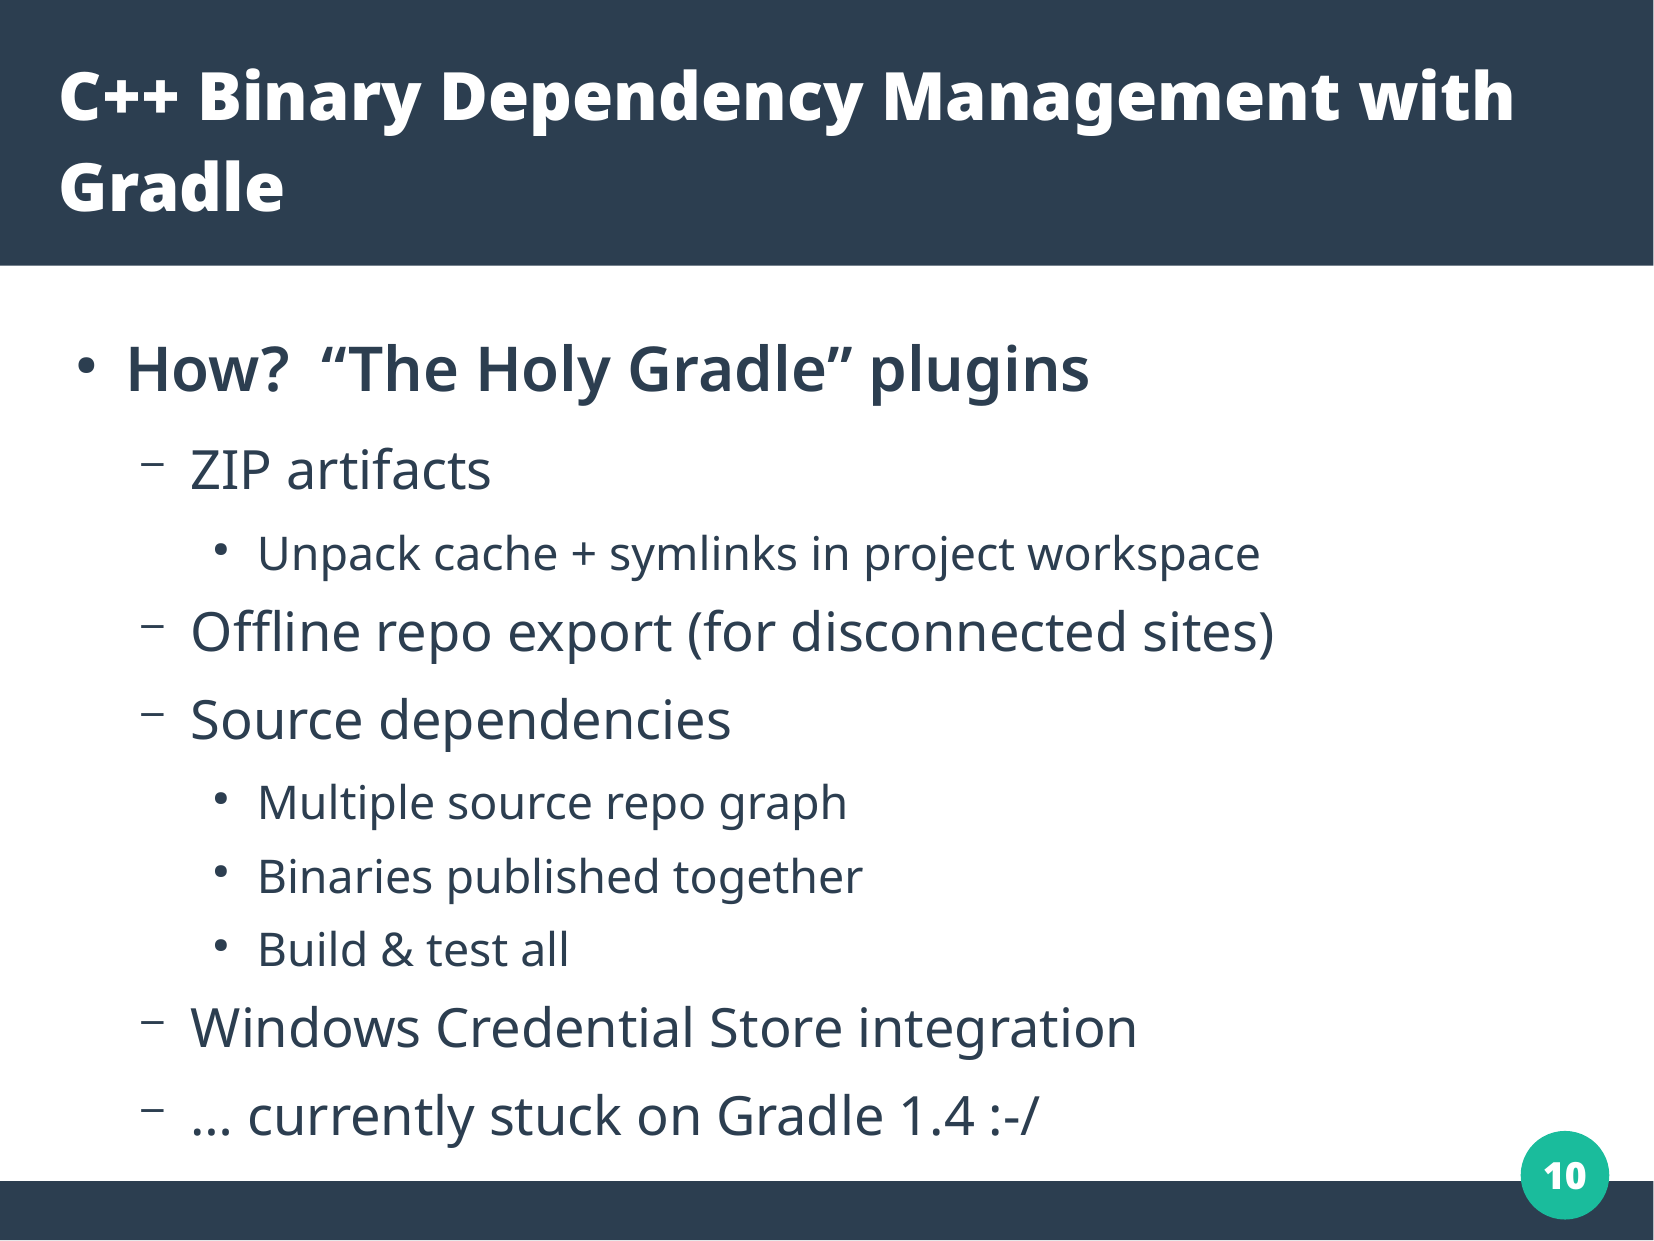

# C++ Binary Dependency Management with Gradle
How? “The Holy Gradle” plugins
ZIP artifacts
Unpack cache + symlinks in project workspace
Offline repo export (for disconnected sites)
Source dependencies
Multiple source repo graph
Binaries published together
Build & test all
Windows Credential Store integration
… currently stuck on Gradle 1.4 :-/
10